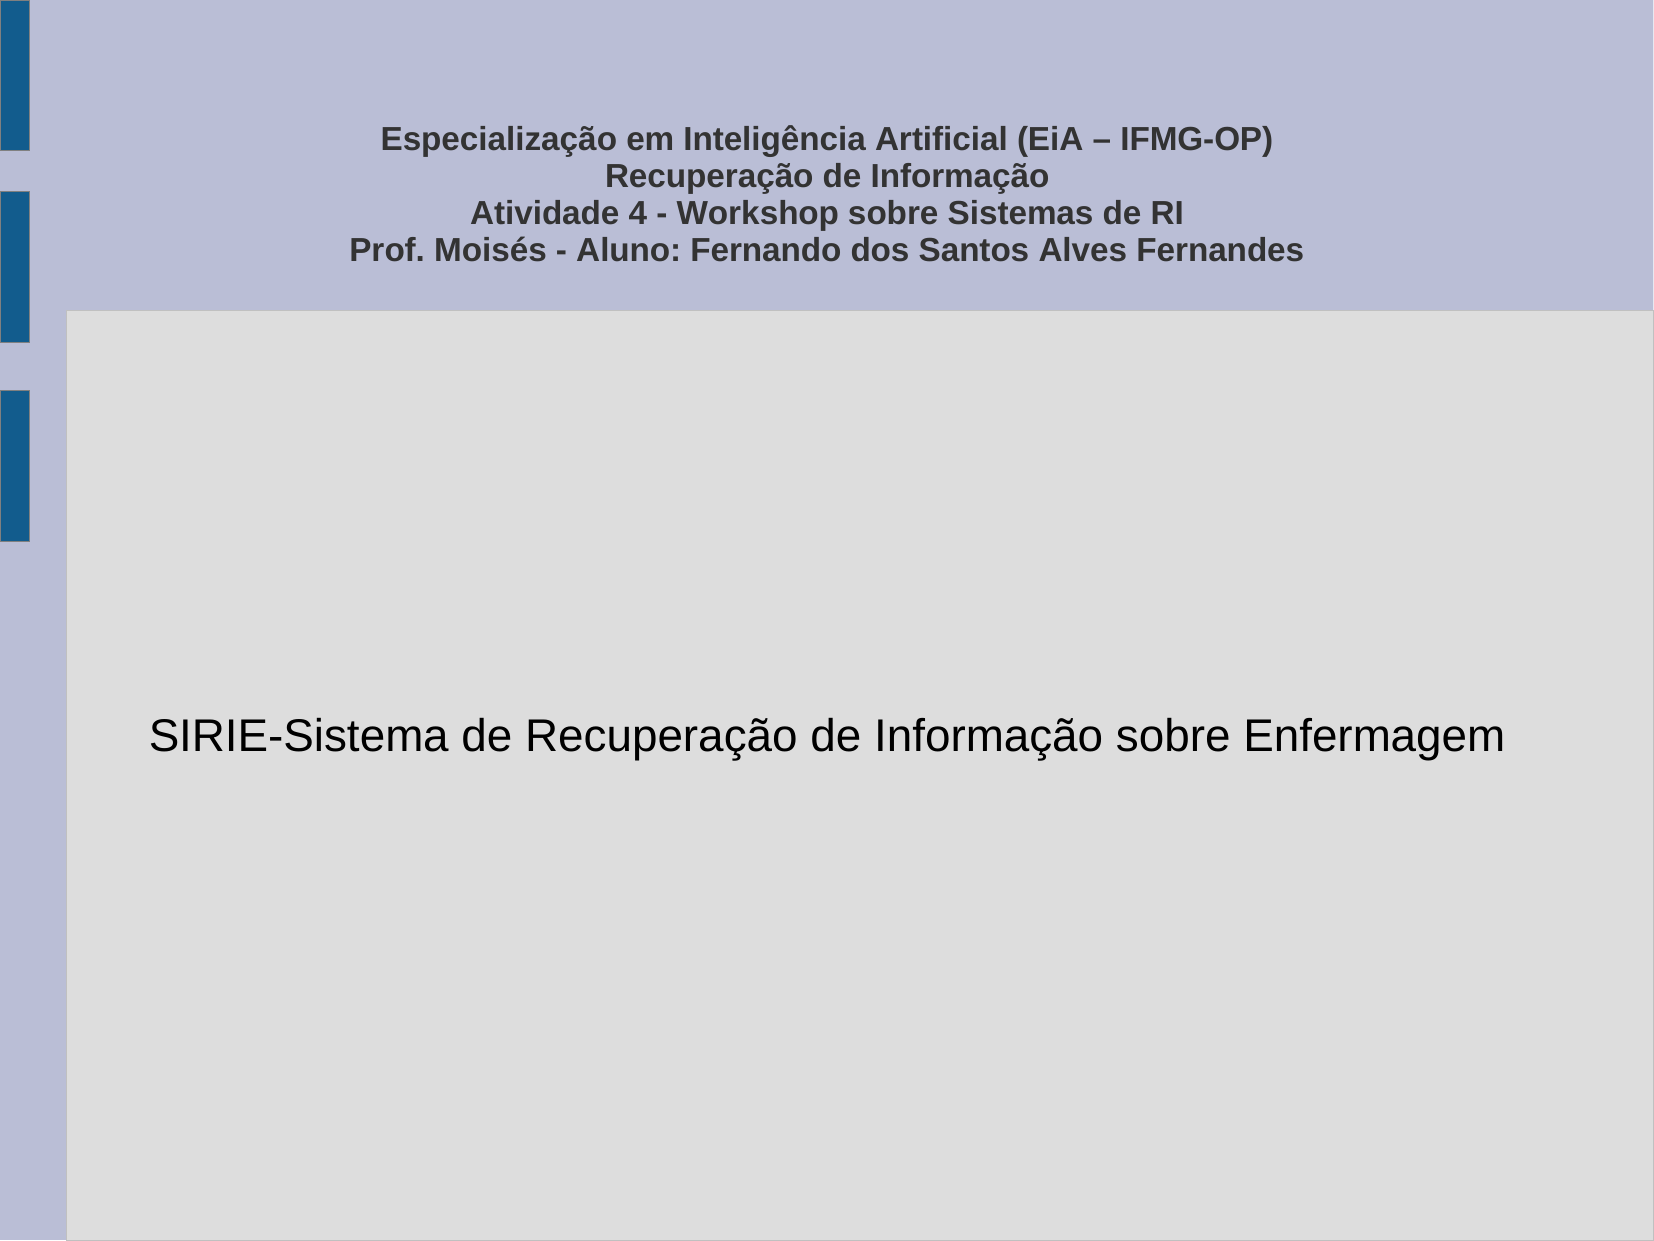

# Especialização em Inteligência Artificial (EiA – IFMG-OP) Recuperação de Informação Atividade 4 - Workshop sobre Sistemas de RI Prof. Moisés - Aluno: Fernando dos Santos Alves Fernandes
SIRIE-Sistema de Recuperação de Informação sobre Enfermagem